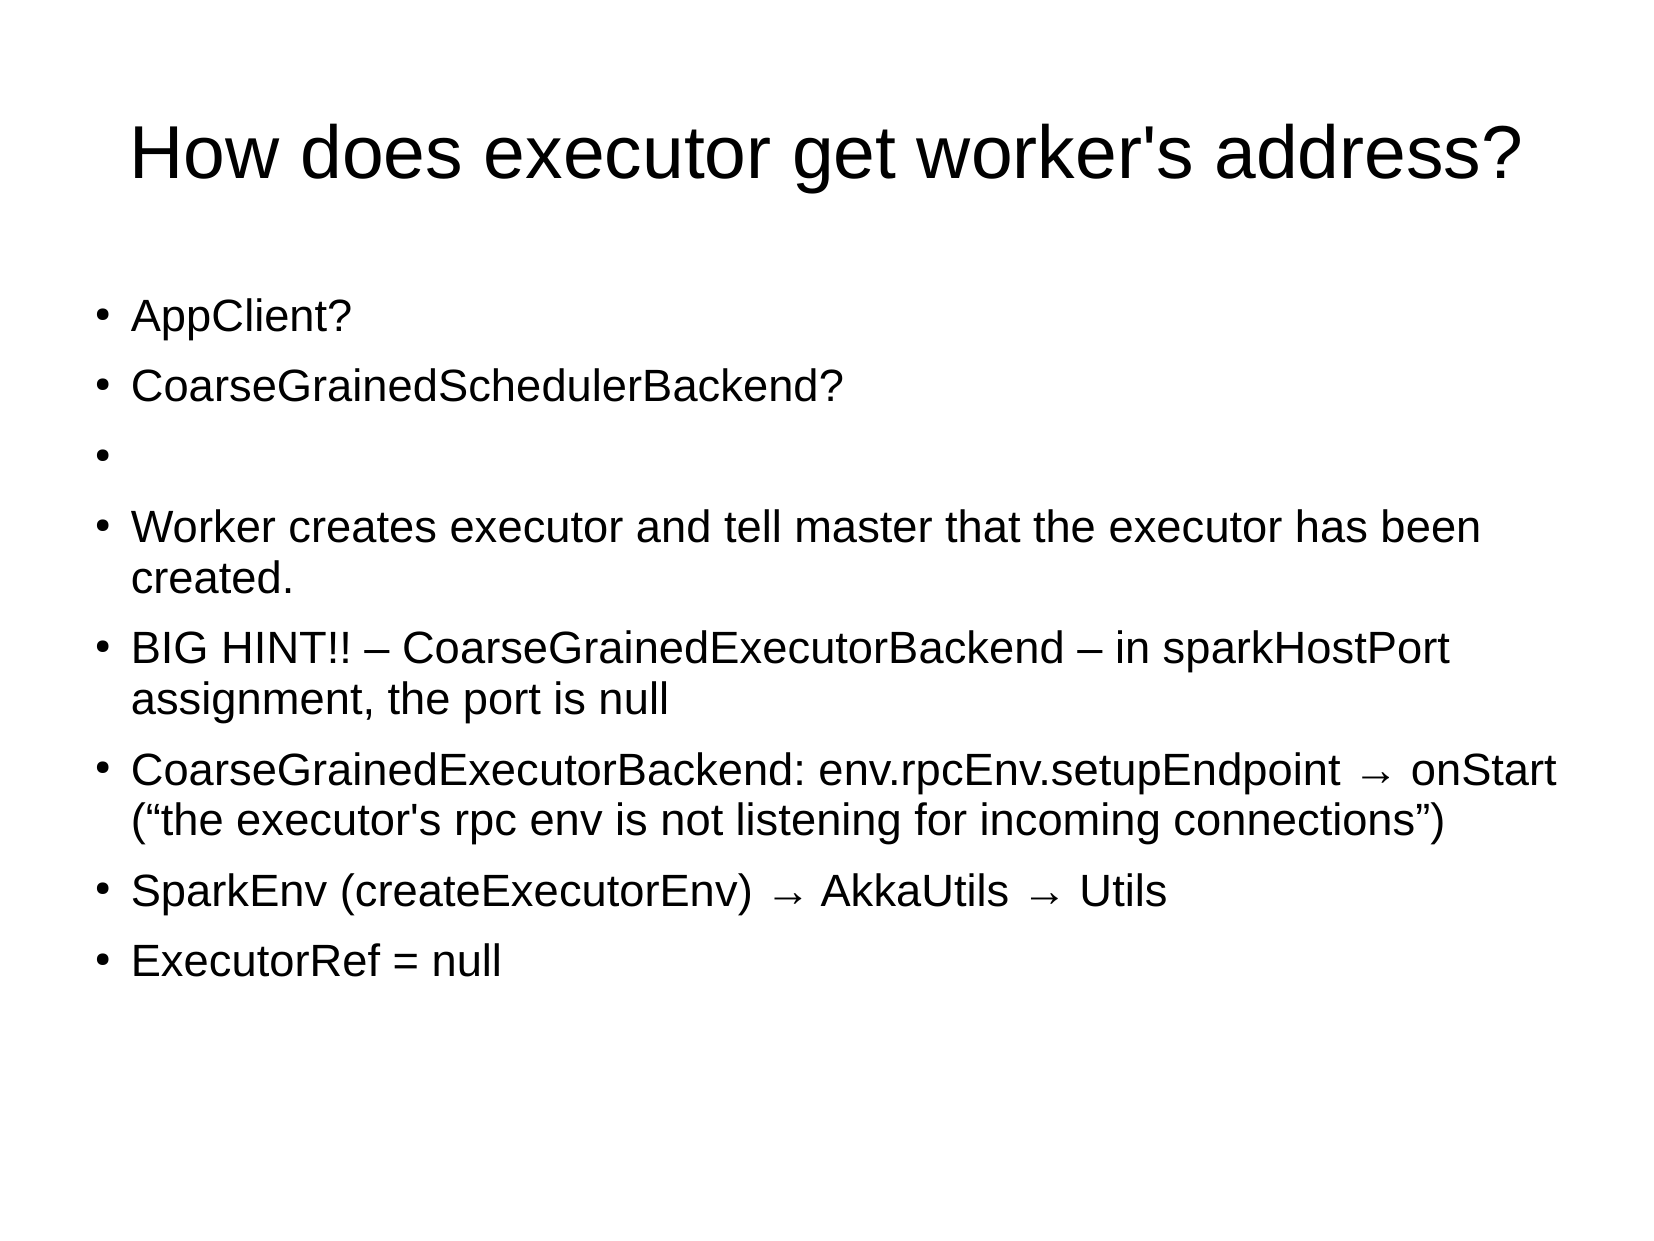

# How does executor get worker's address?
AppClient?
CoarseGrainedSchedulerBackend?
Worker creates executor and tell master that the executor has been created.
BIG HINT!! – CoarseGrainedExecutorBackend – in sparkHostPort assignment, the port is null
CoarseGrainedExecutorBackend: env.rpcEnv.setupEndpoint → onStart (“the executor's rpc env is not listening for incoming connections”)
SparkEnv (createExecutorEnv) → AkkaUtils → Utils
ExecutorRef = null